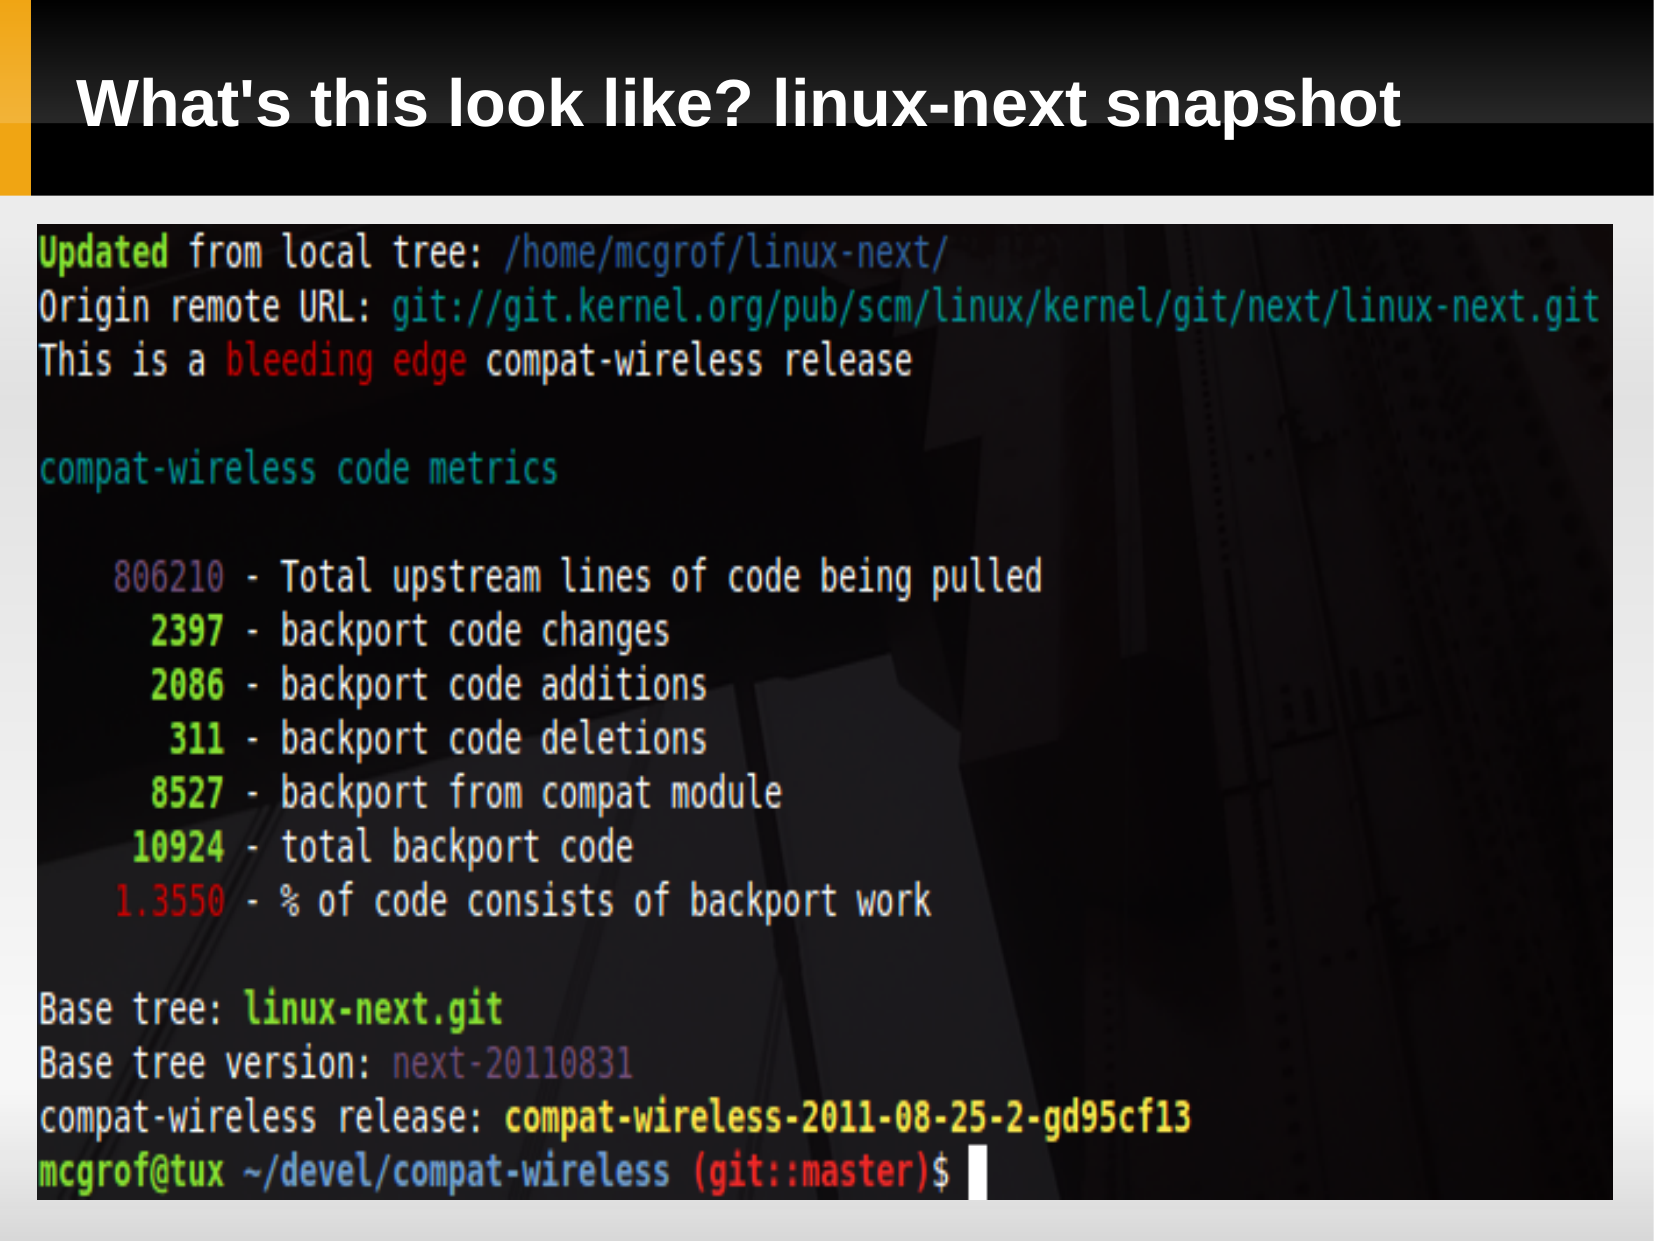

# What's this look like? linux-next snapshot